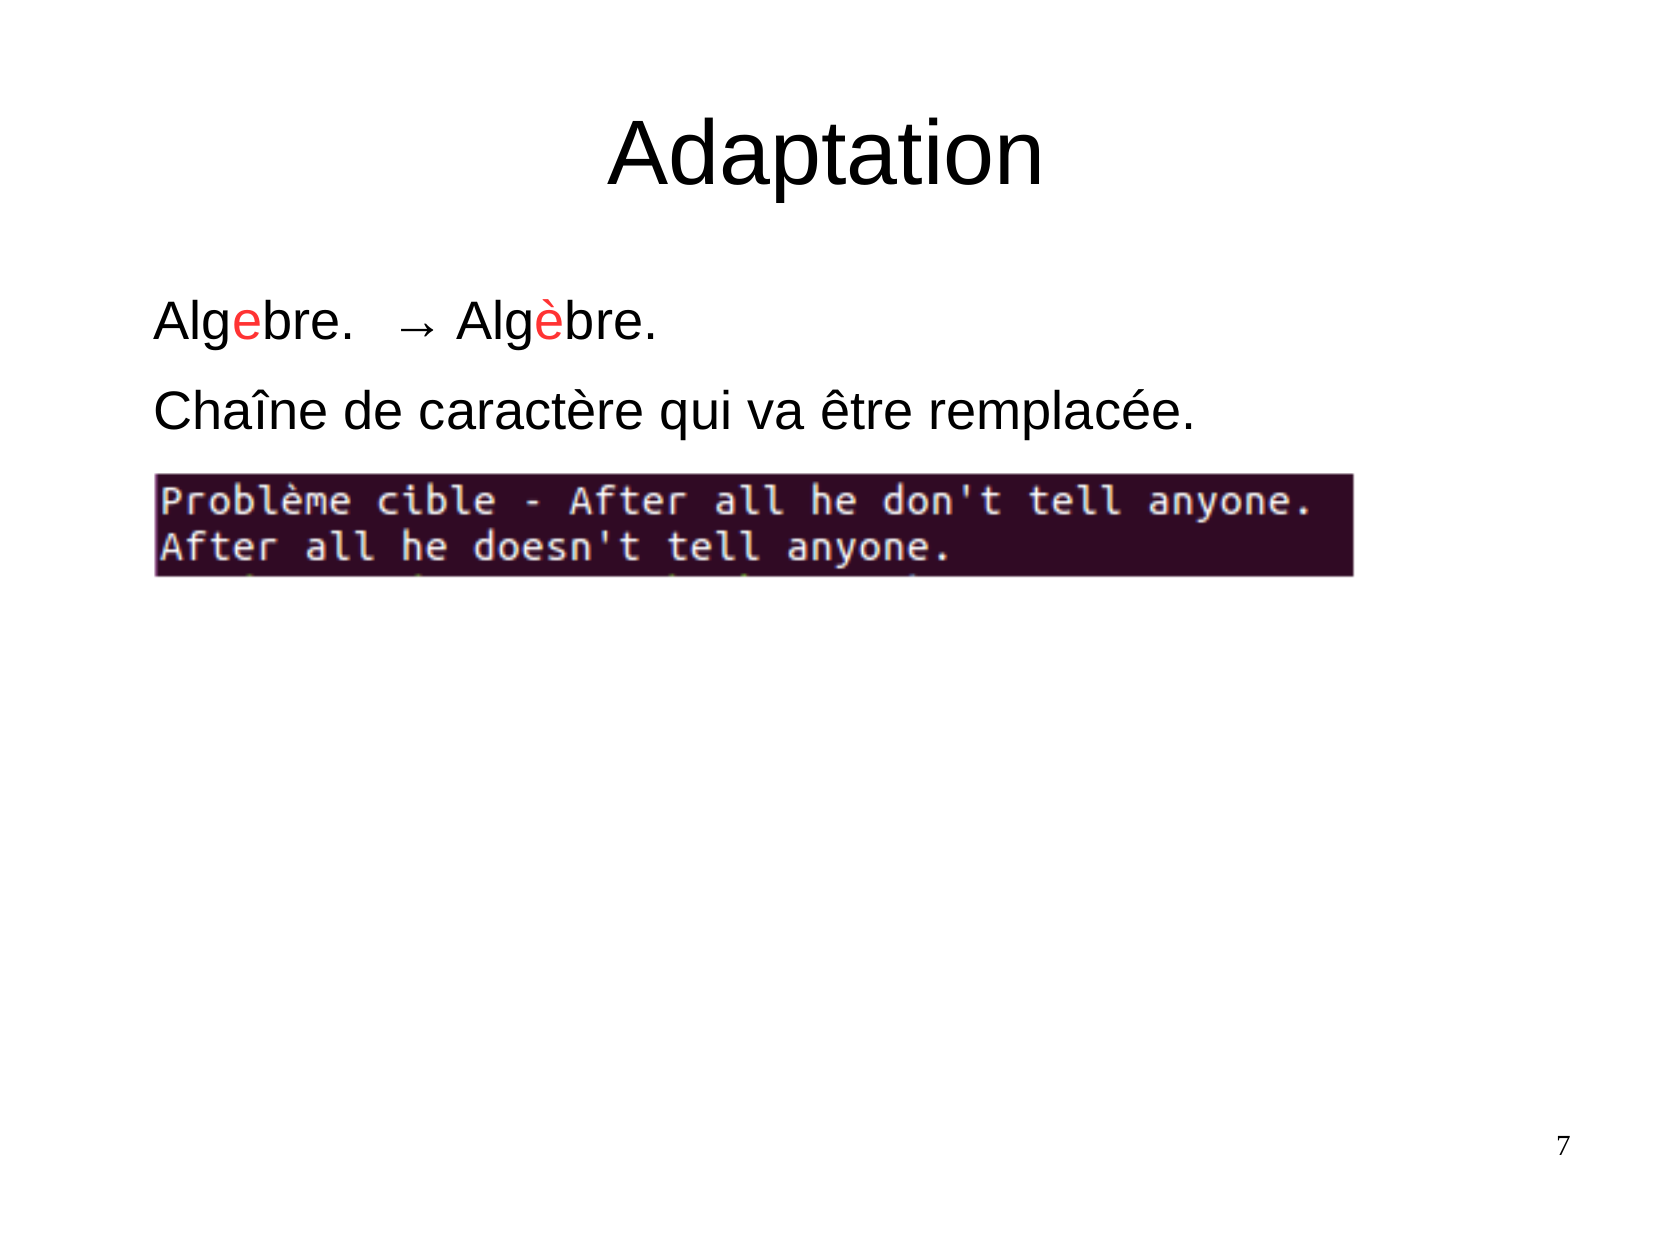

# Adaptation
Algebre.	 → Algèbre.
Chaîne de caractère qui va être remplacée.
7